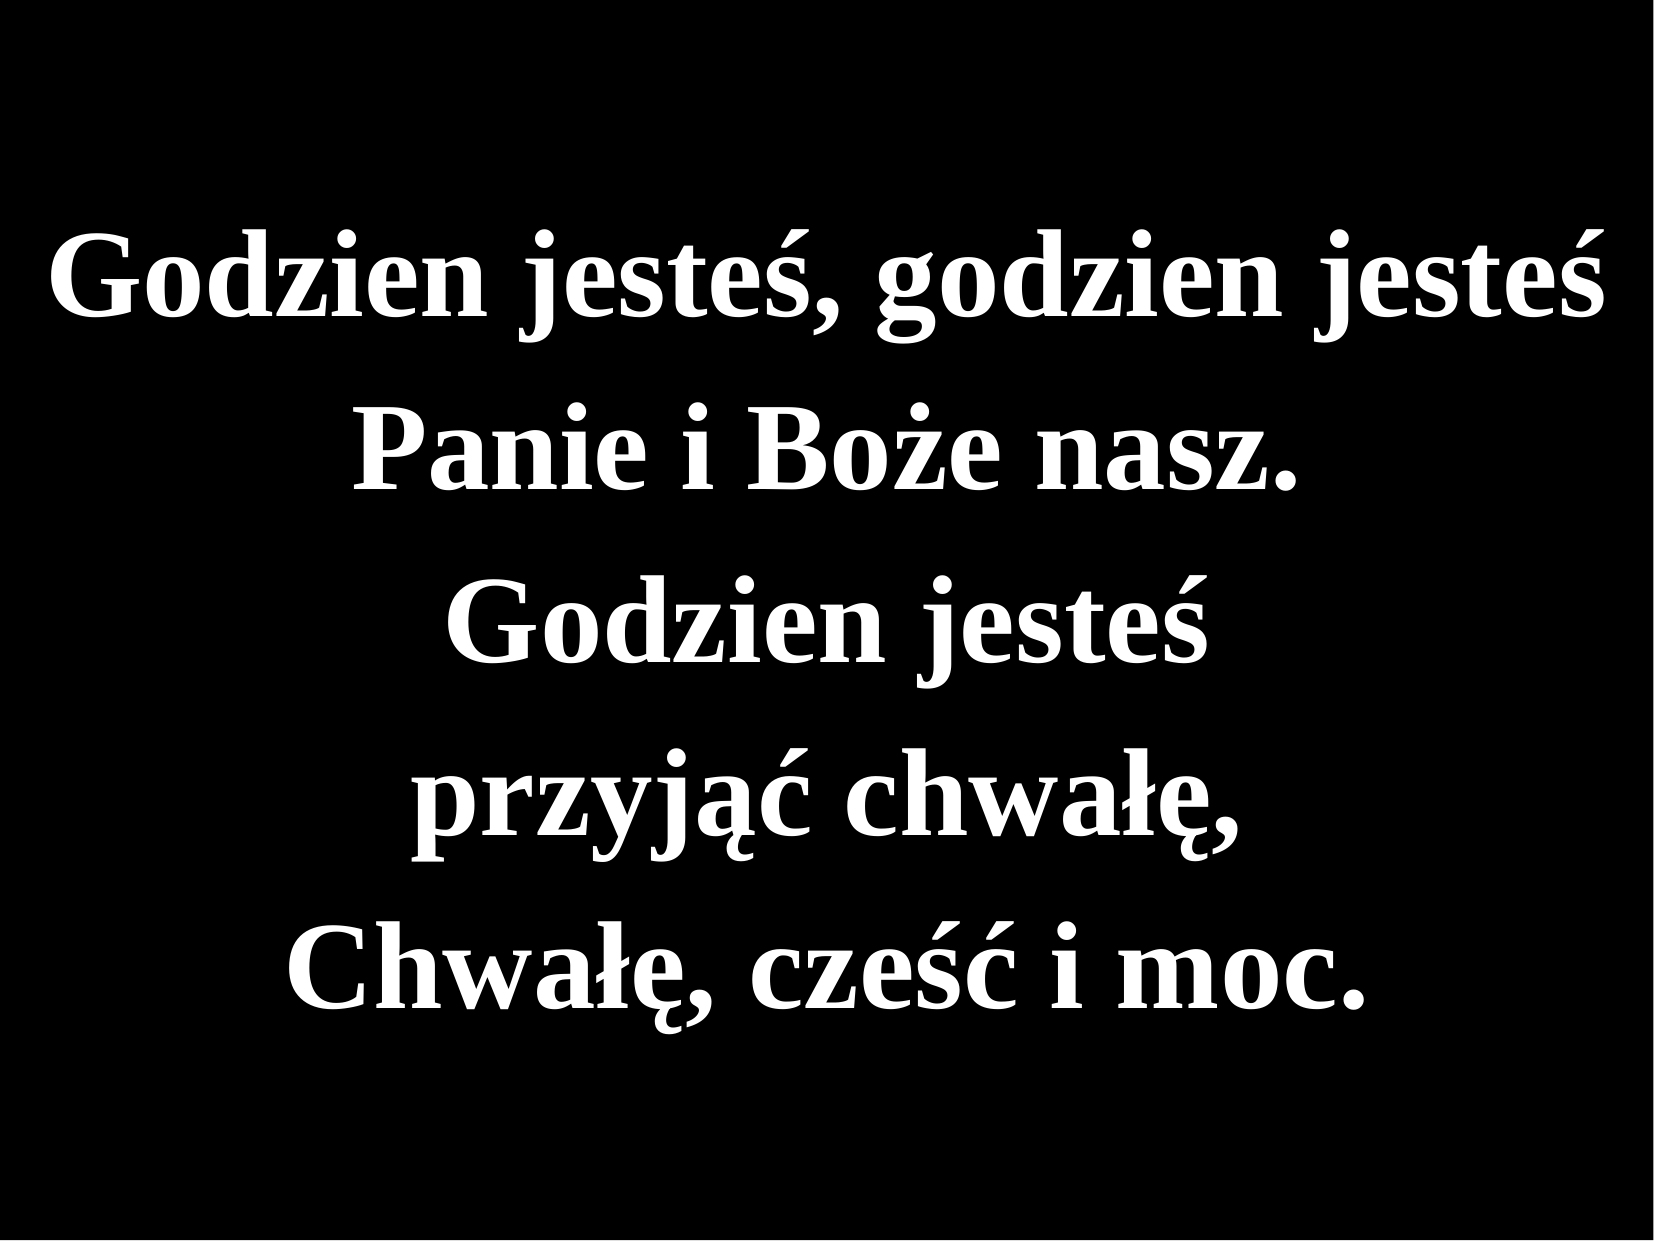

# Godzien jesteś, godzien jesteś ppp Panie i Boże nasz. ppp Godzien jesteś ppp przyjąć chwałę, ppp Chwałę, cześć i moc.